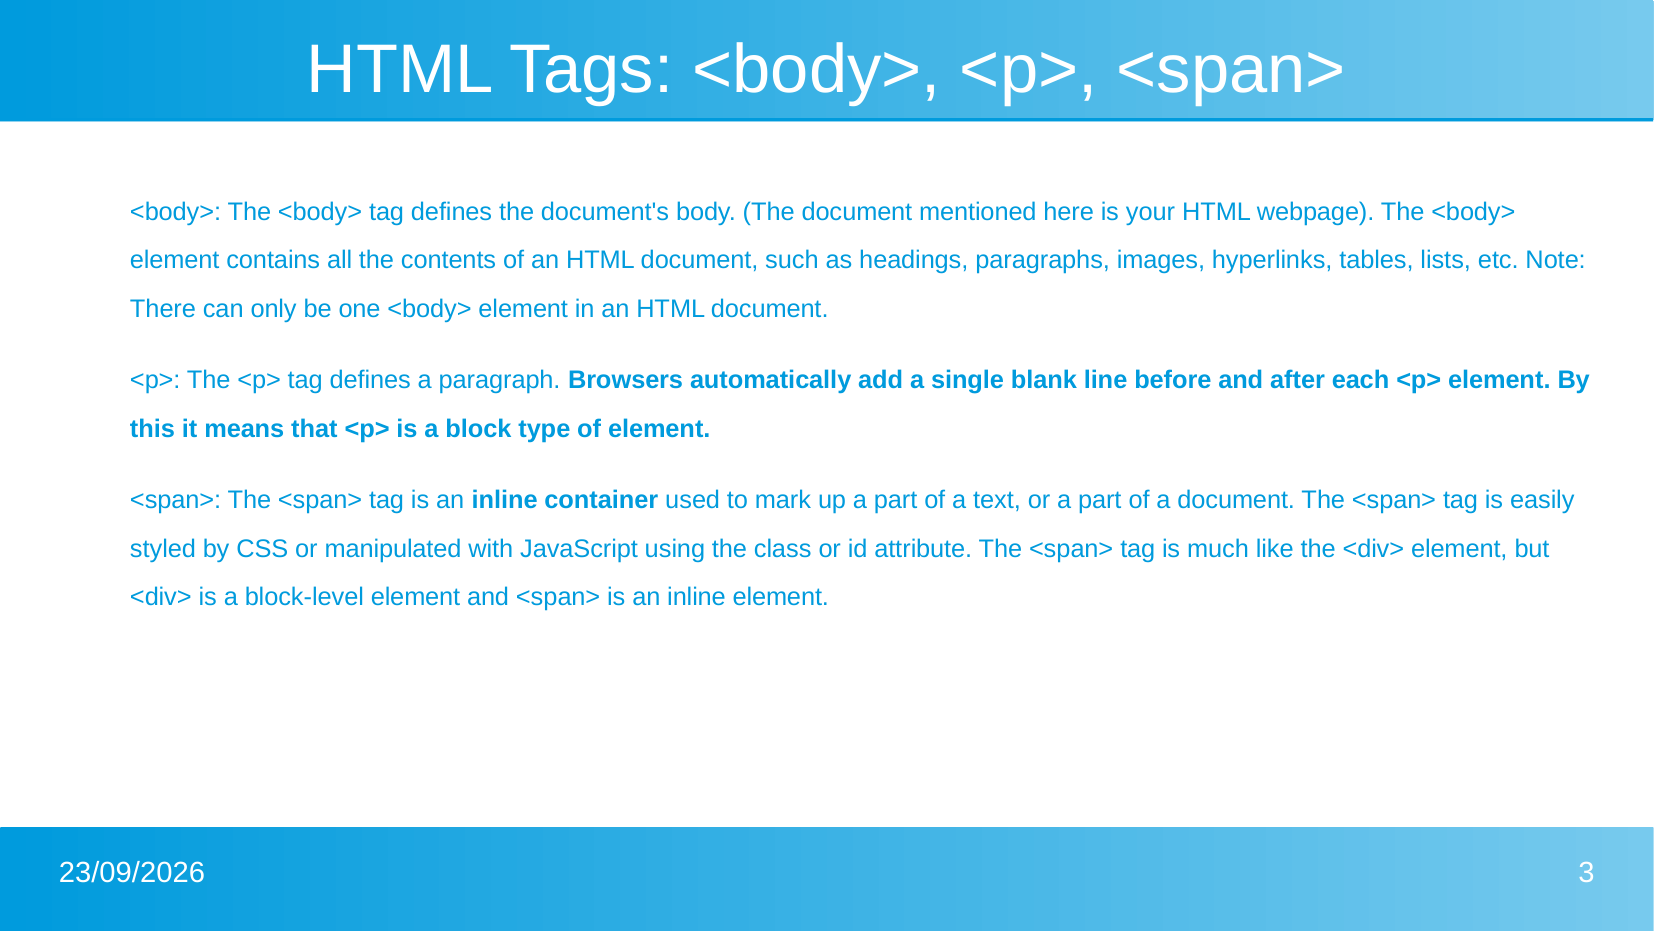

# HTML Tags: <body>, <p>, <span>
<body>: The <body> tag defines the document's body. (The document mentioned here is your HTML webpage). The <body> element contains all the contents of an HTML document, such as headings, paragraphs, images, hyperlinks, tables, lists, etc. Note: There can only be one <body> element in an HTML document.
<p>: The <p> tag defines a paragraph. Browsers automatically add a single blank line before and after each <p> element. By this it means that <p> is a block type of element.
<span>: The <span> tag is an inline container used to mark up a part of a text, or a part of a document. The <span> tag is easily styled by CSS or manipulated with JavaScript using the class or id attribute. The <span> tag is much like the <div> element, but <div> is a block-level element and <span> is an inline element.
3